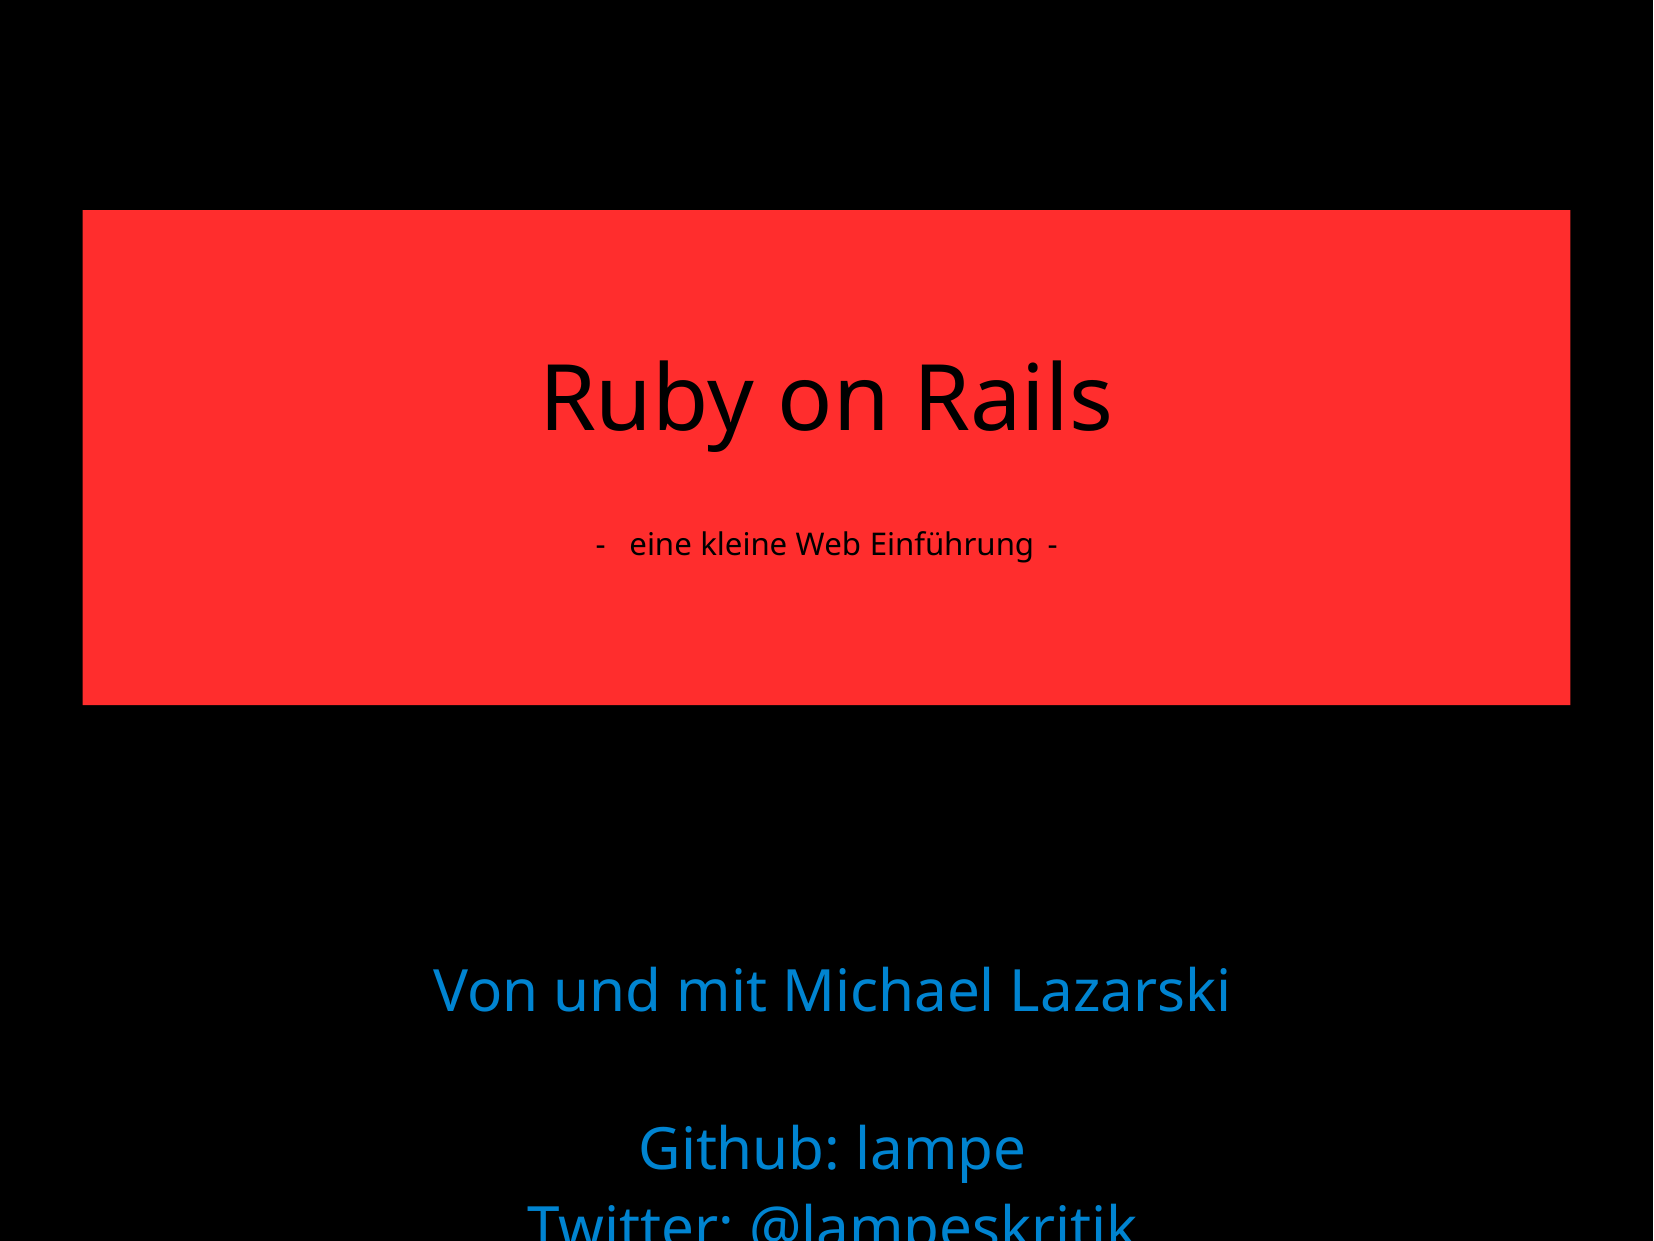

# Ruby on Rails - eine kleine Web Einführung -
Von und mit Michael Lazarski
Github: lampe
Twitter: @lampeskritik